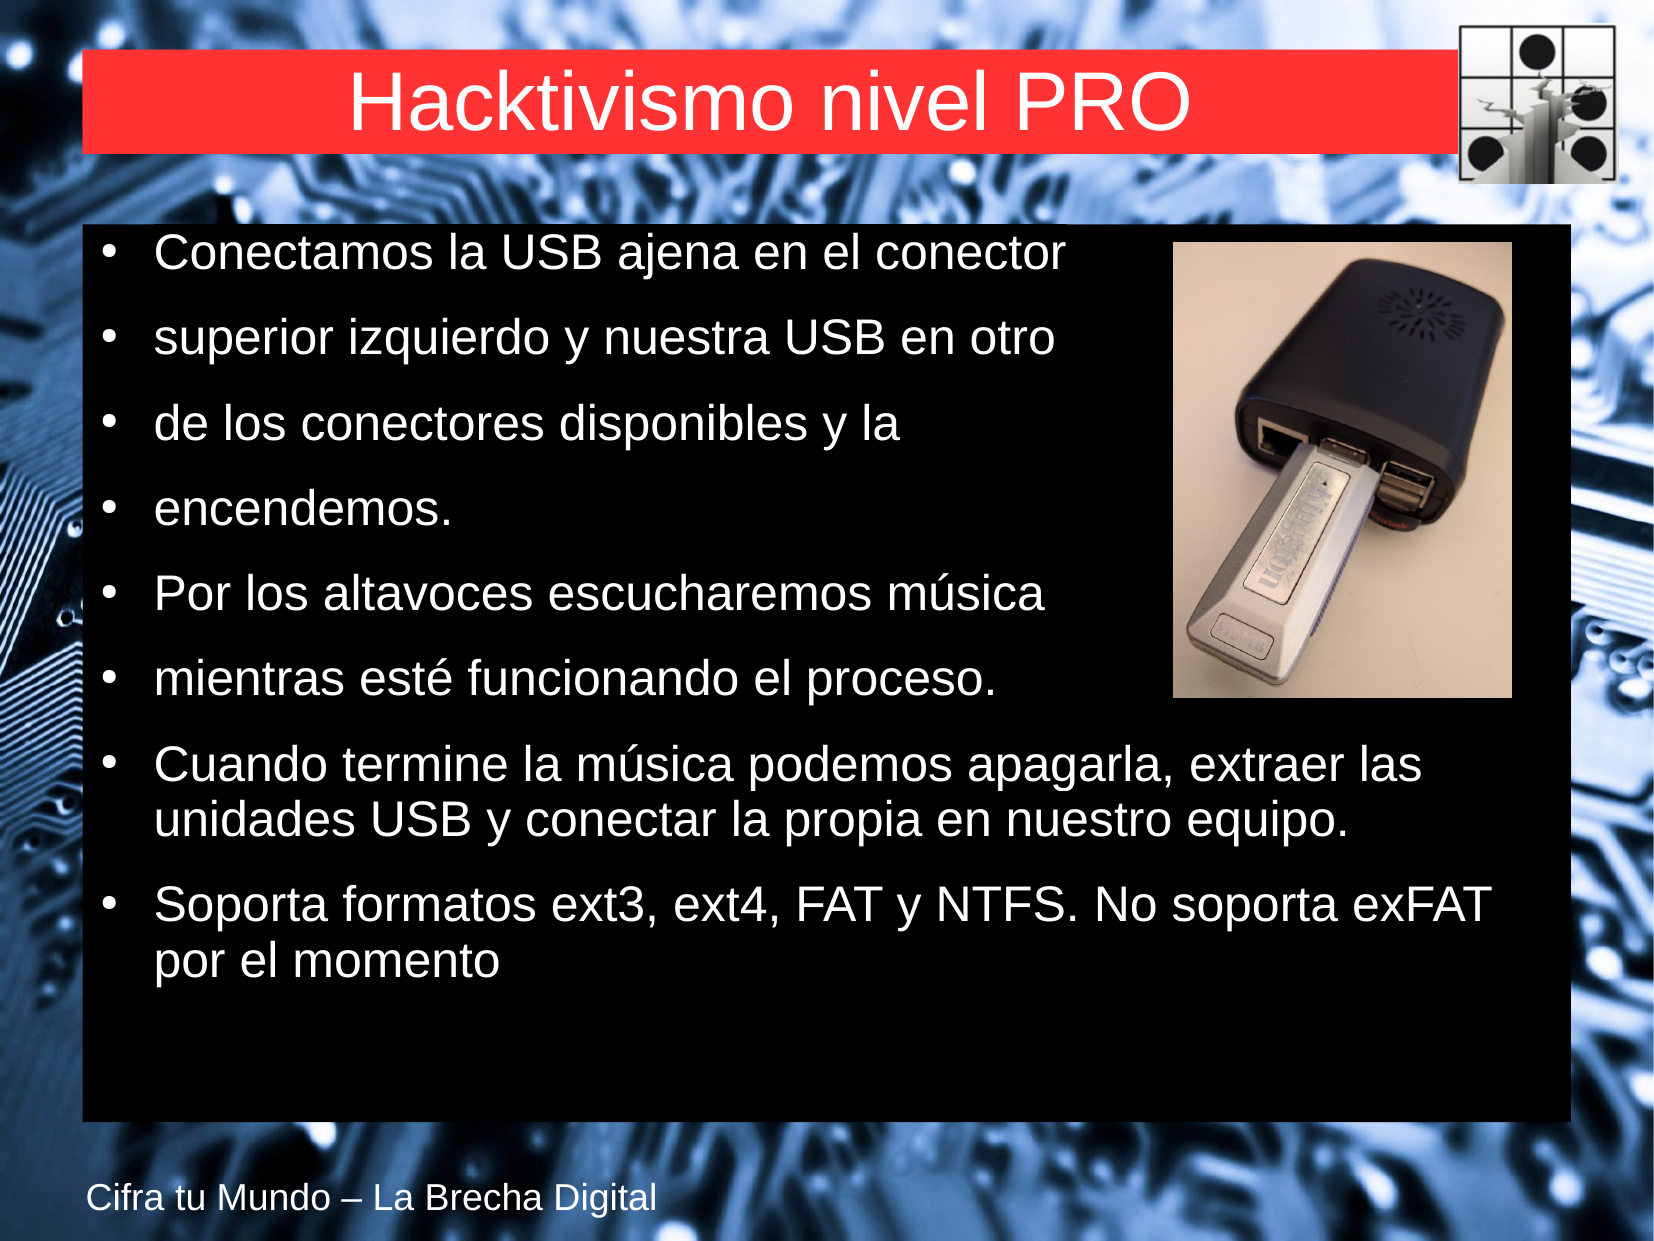

Tráfico de datos seguro con Tor y/o VPN
Hacktivismo nivel PRO
# Conectamos la USB ajena en el conector
superior izquierdo y nuestra USB en otro
de los conectores disponibles y la
encendemos.
Por los altavoces escucharemos música
mientras esté funcionando el proceso.
Cuando termine la música podemos apagarla, extraer las unidades USB y conectar la propia en nuestro equipo.
Soporta formatos ext3, ext4, FAT y NTFS. No soporta exFAT por el momento
Cifra tu Mundo – La Brecha Digital